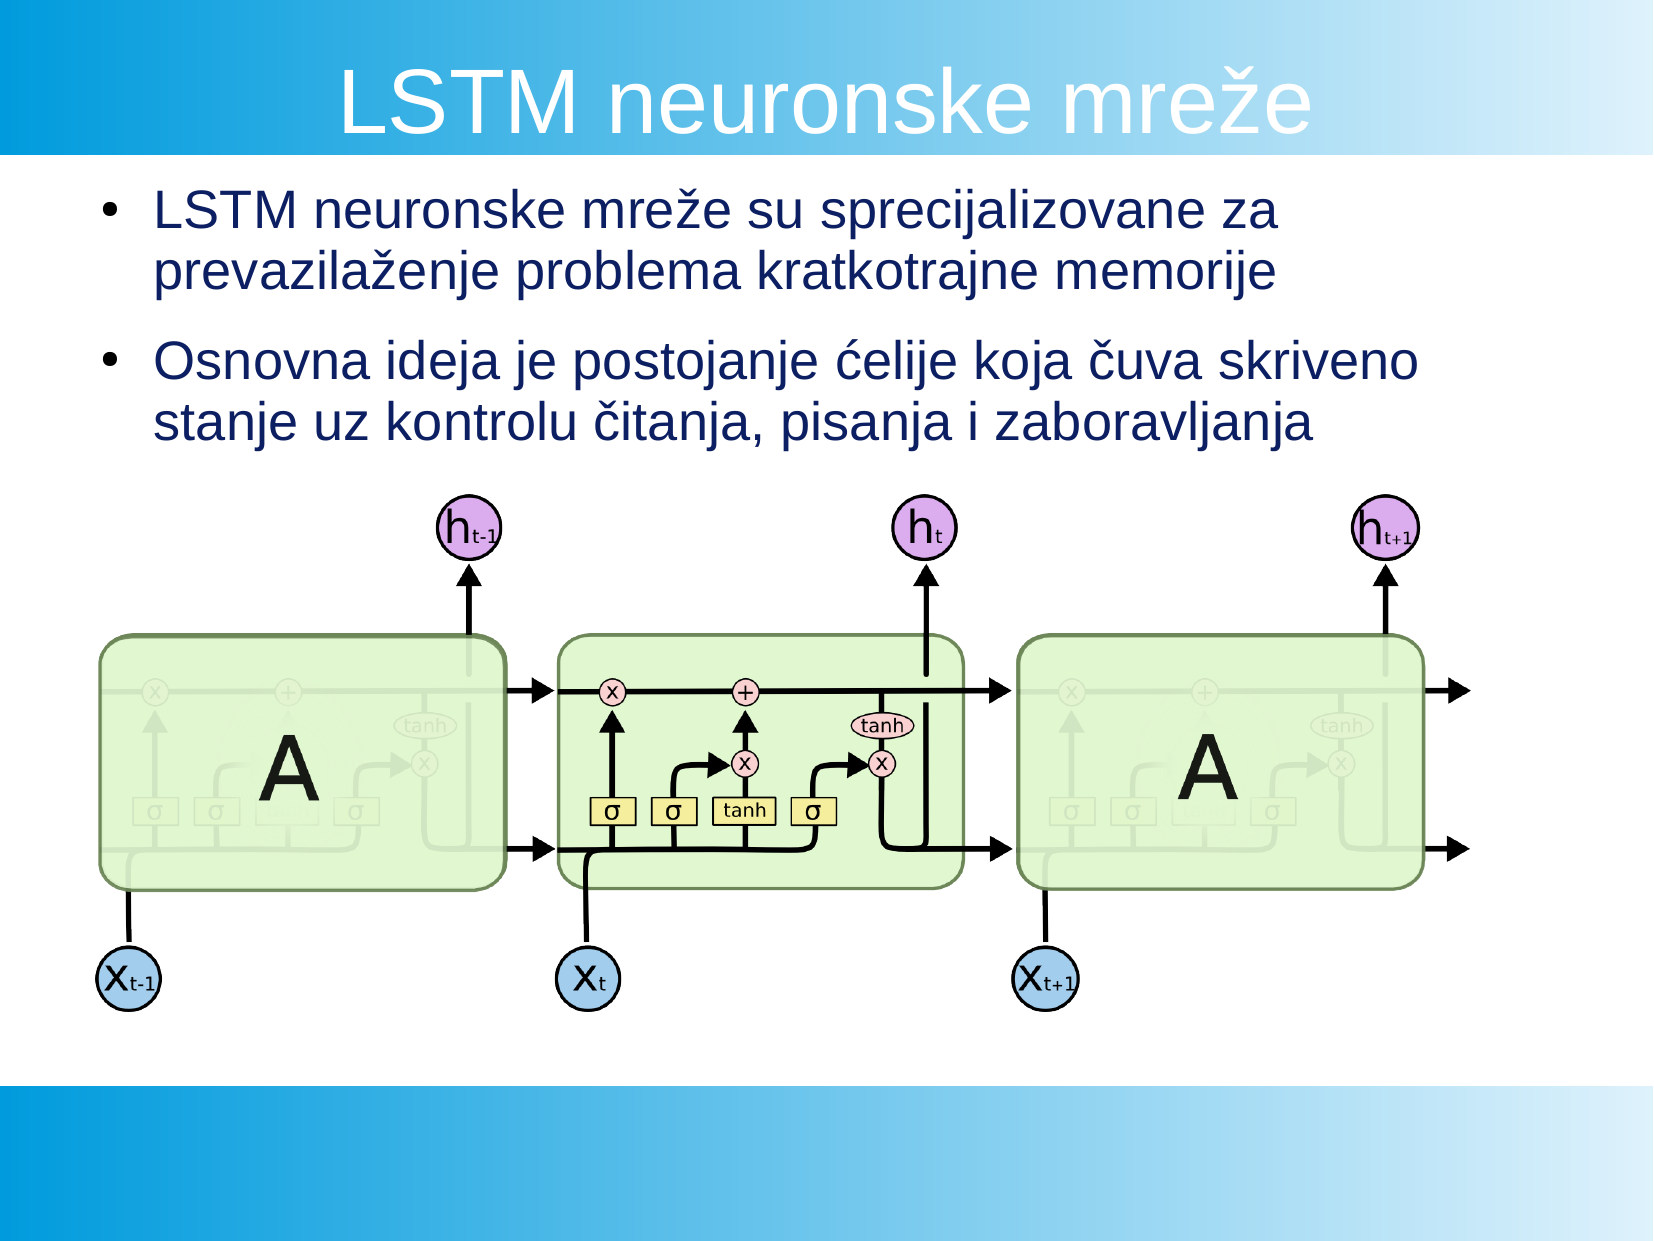

# LSTM neuronske mreže
LSTM neuronske mreže su sprecijalizovane za prevazilaženje problema kratkotrajne memorije
Osnovna ideja je postojanje ćelije koja čuva skriveno stanje uz kontrolu čitanja, pisanja i zaboravljanja